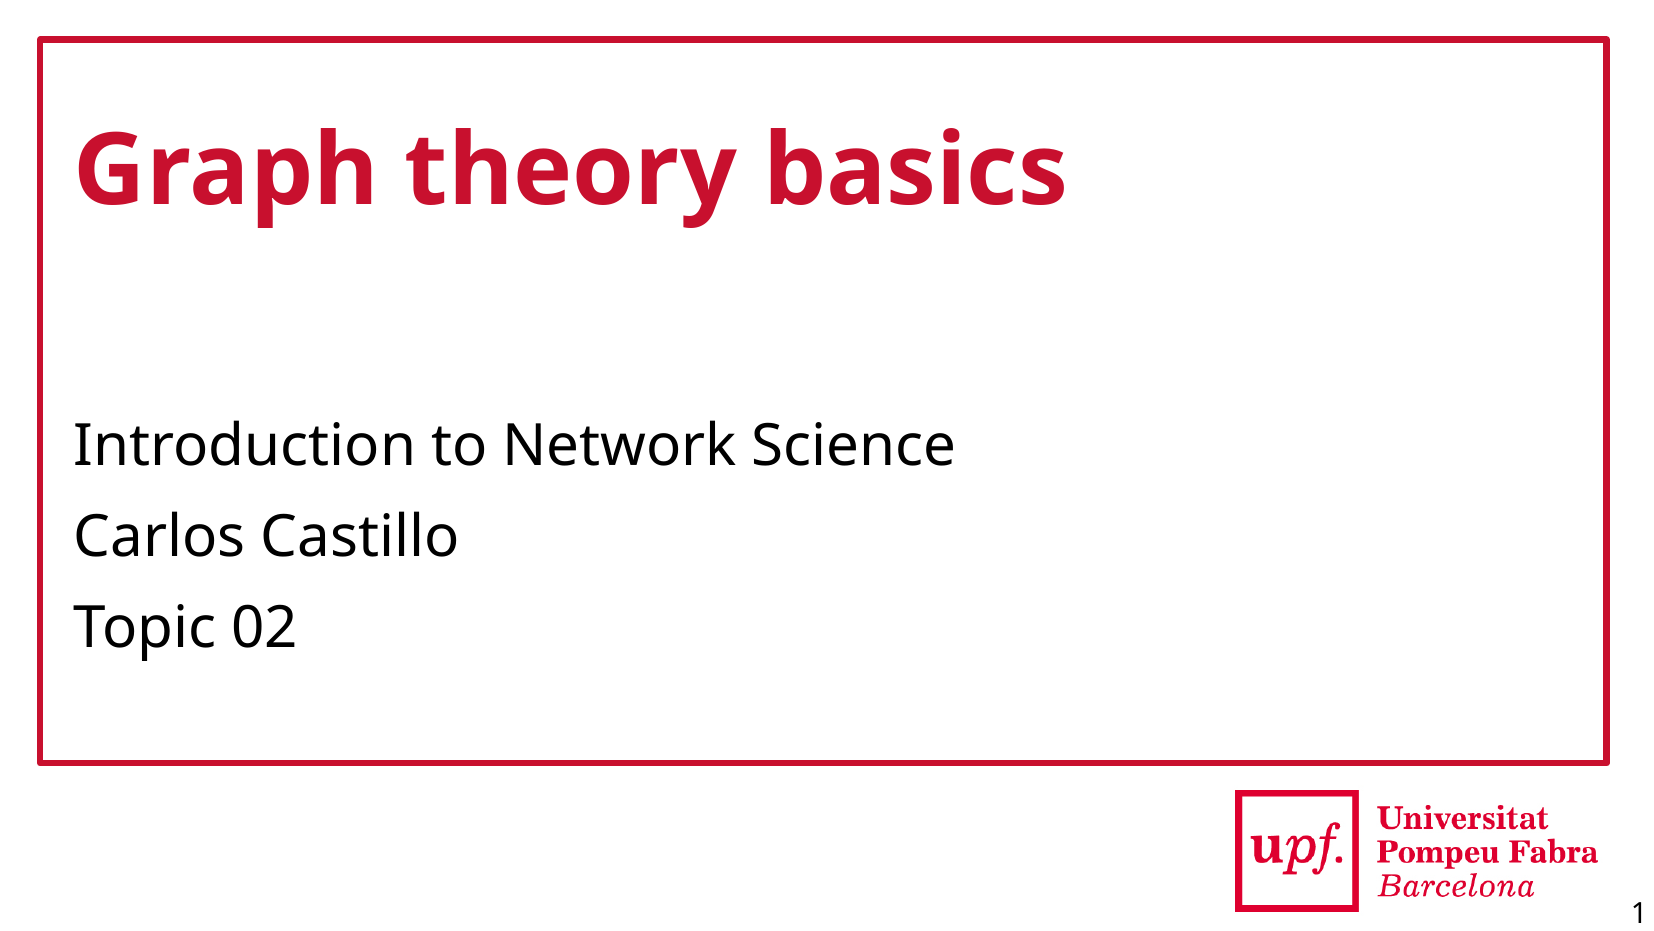

Graph theory basics
Introduction to Network Science
Carlos Castillo
Topic 02
1